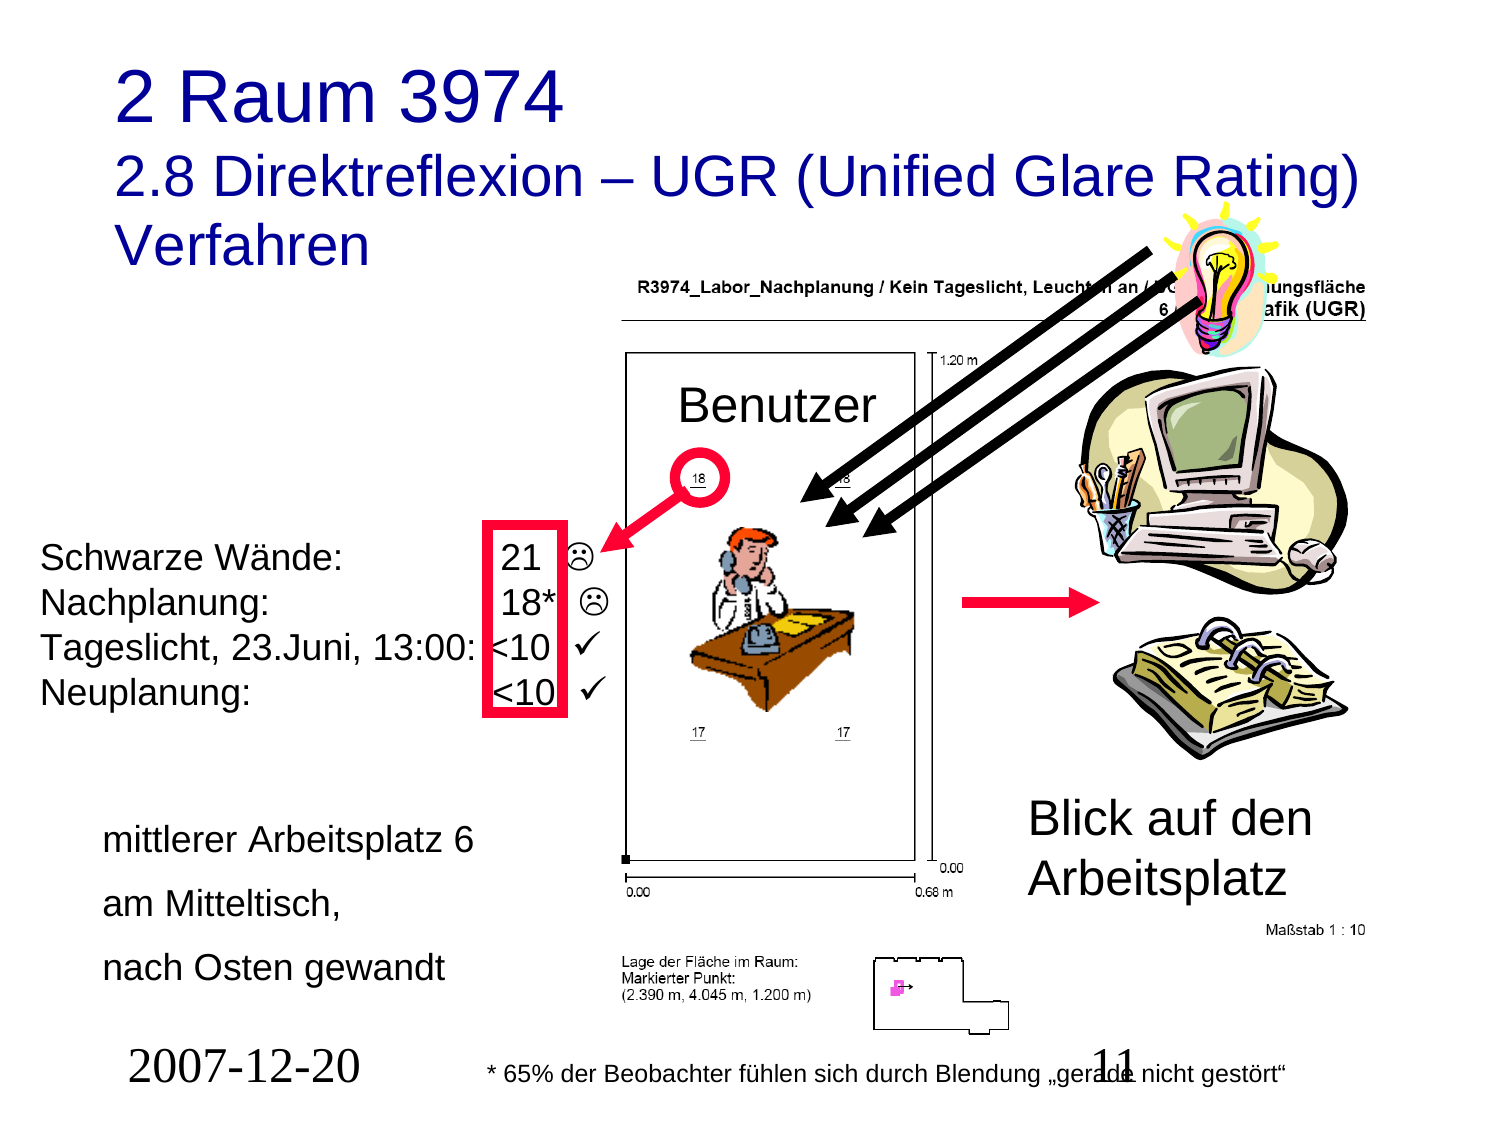

2 Raum 3974
2.8 Direktreflexion – UGR (Unified Glare Rating) Verfahren
Benutzer
# Schwarze Wände: 21 
Nachplanung: 18* 
Tageslicht, 23.Juni, 13:00: <10 
Neuplanung: <10 
Blick auf den
Arbeitsplatz
mittlerer Arbeitsplatz 6
am Mitteltisch,
nach Osten gewandt
2007-12-20
11
* 65% der Beobachter fühlen sich durch Blendung „gerade nicht gestört“